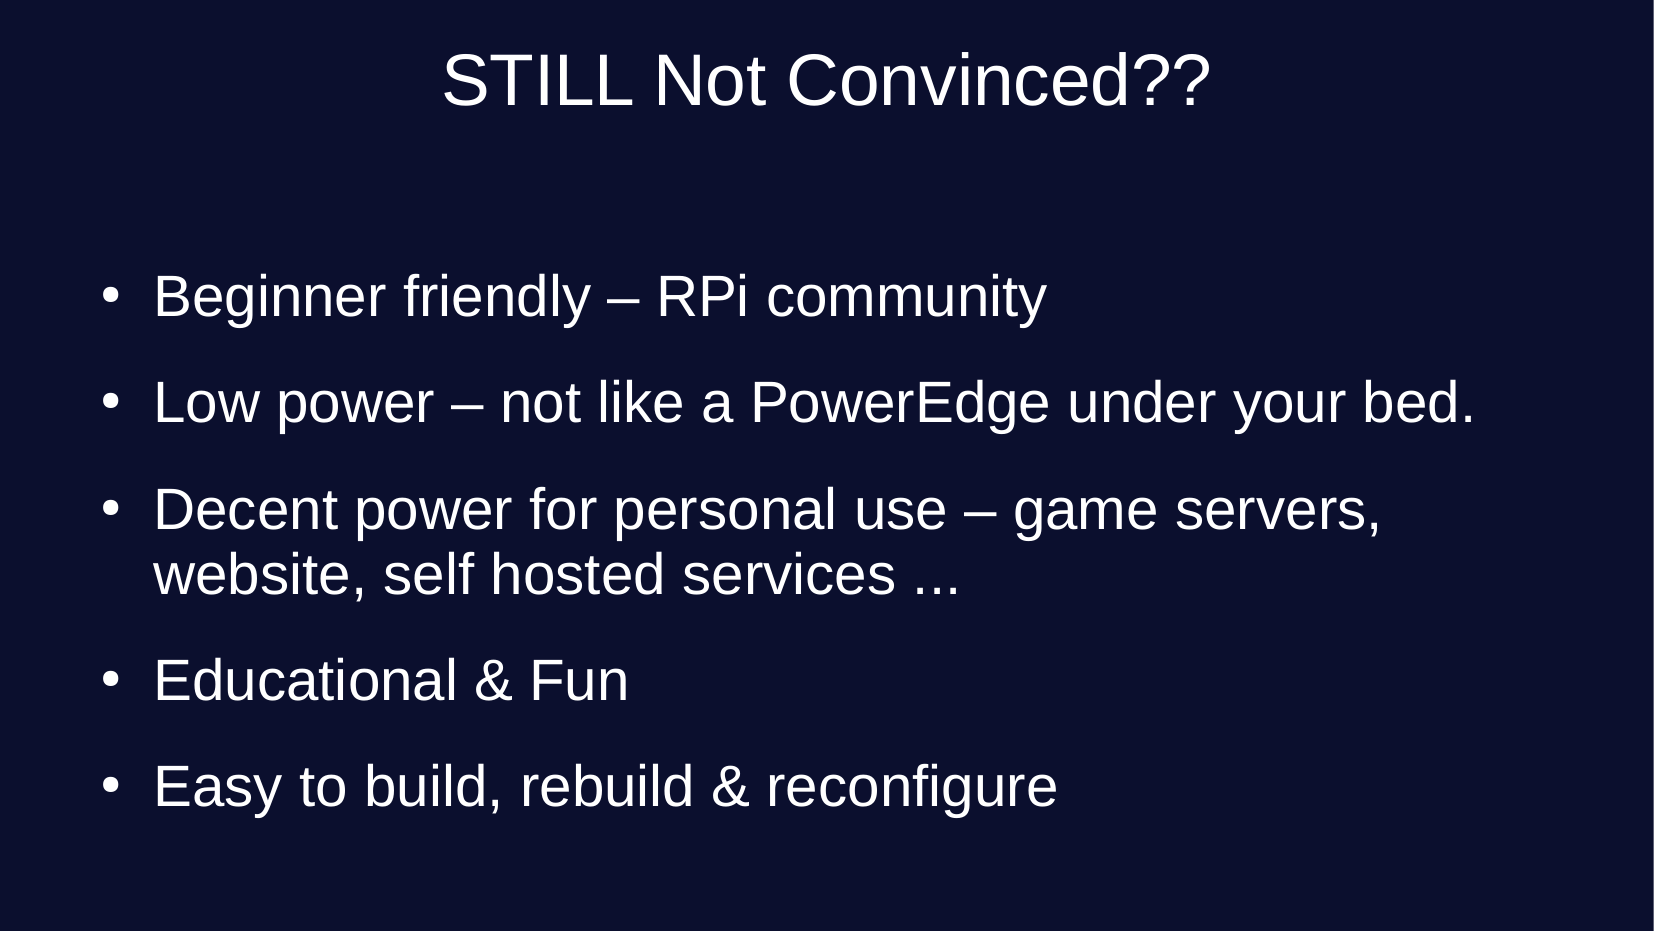

# STILL Not Convinced??
Beginner friendly – RPi community
Low power – not like a PowerEdge under your bed.
Decent power for personal use – game servers, website, self hosted services ...
Educational & Fun
Easy to build, rebuild & reconfigure